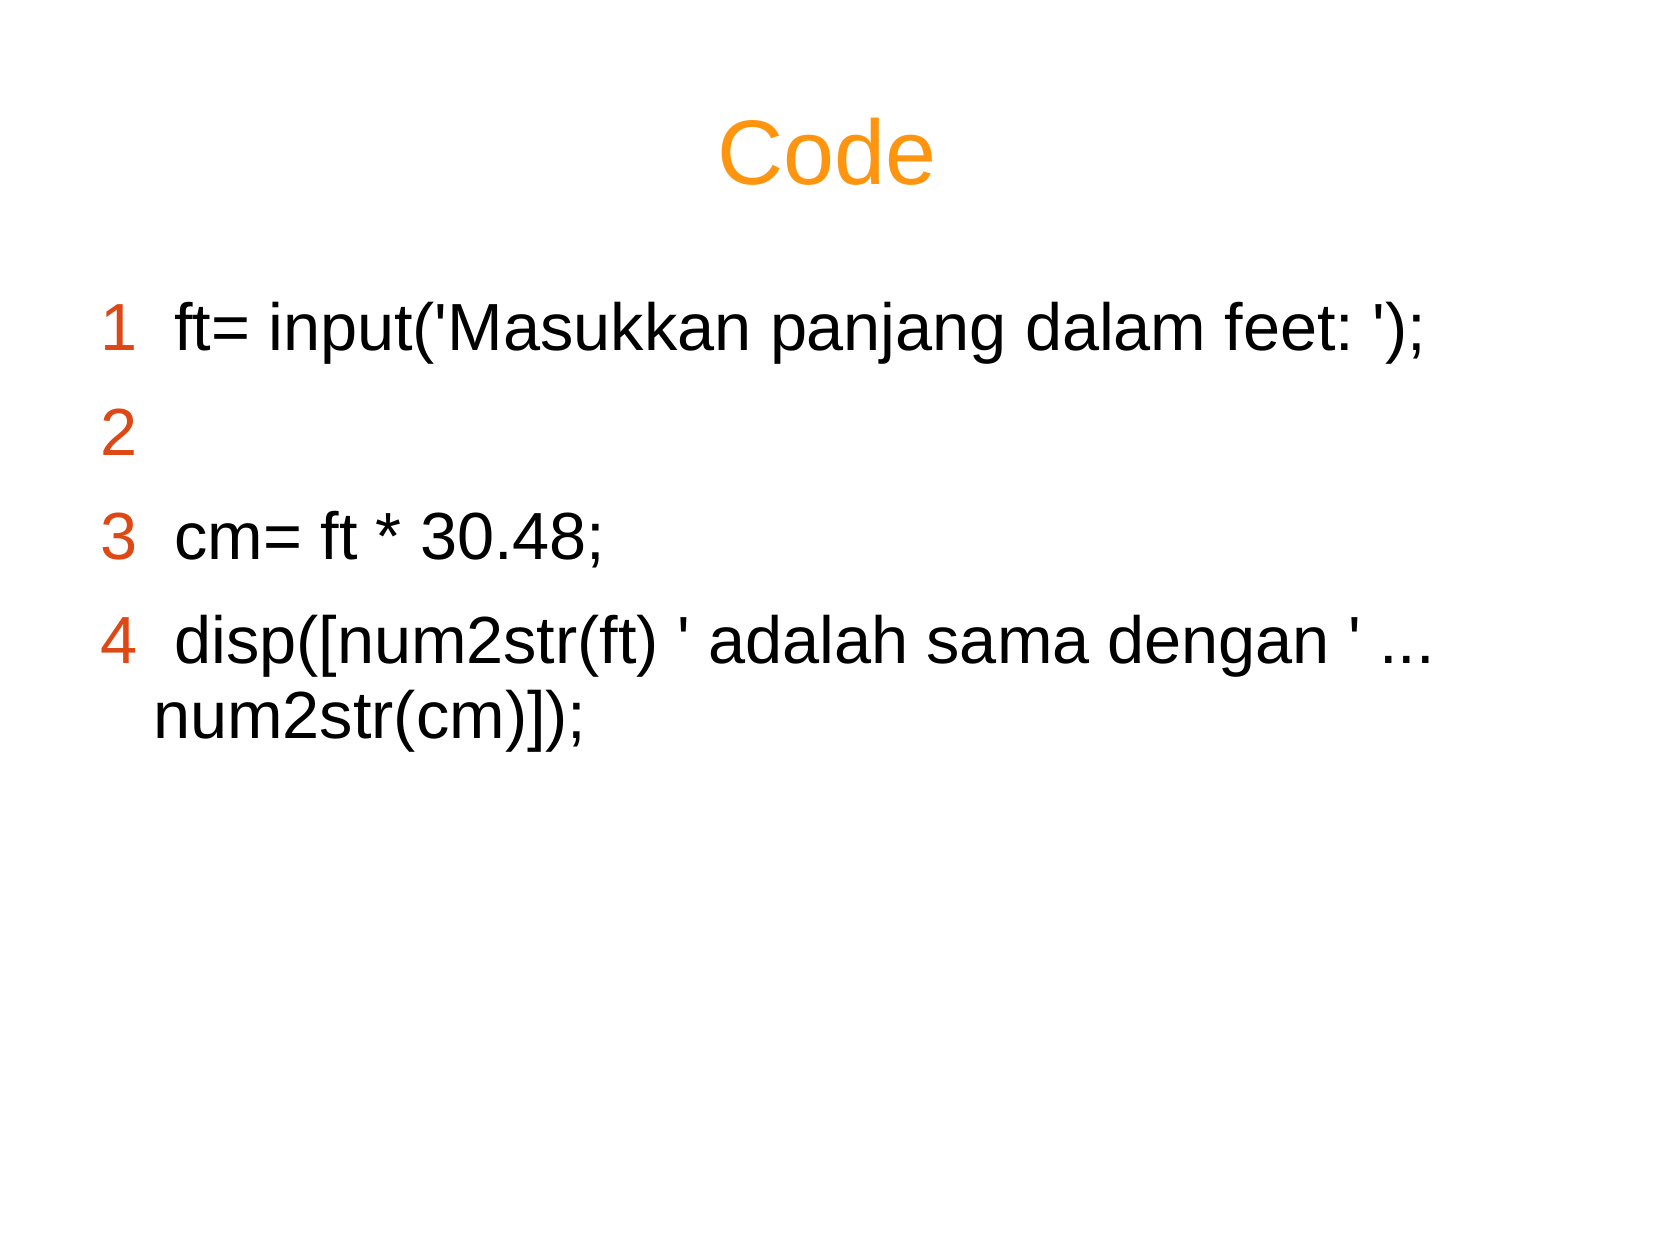

# Code
ft= input('Masukkan panjang dalam feet: ');
cm= ft * 30.48;
disp([num2str(ft) ' adalah sama dengan ' ... num2str(cm)]);